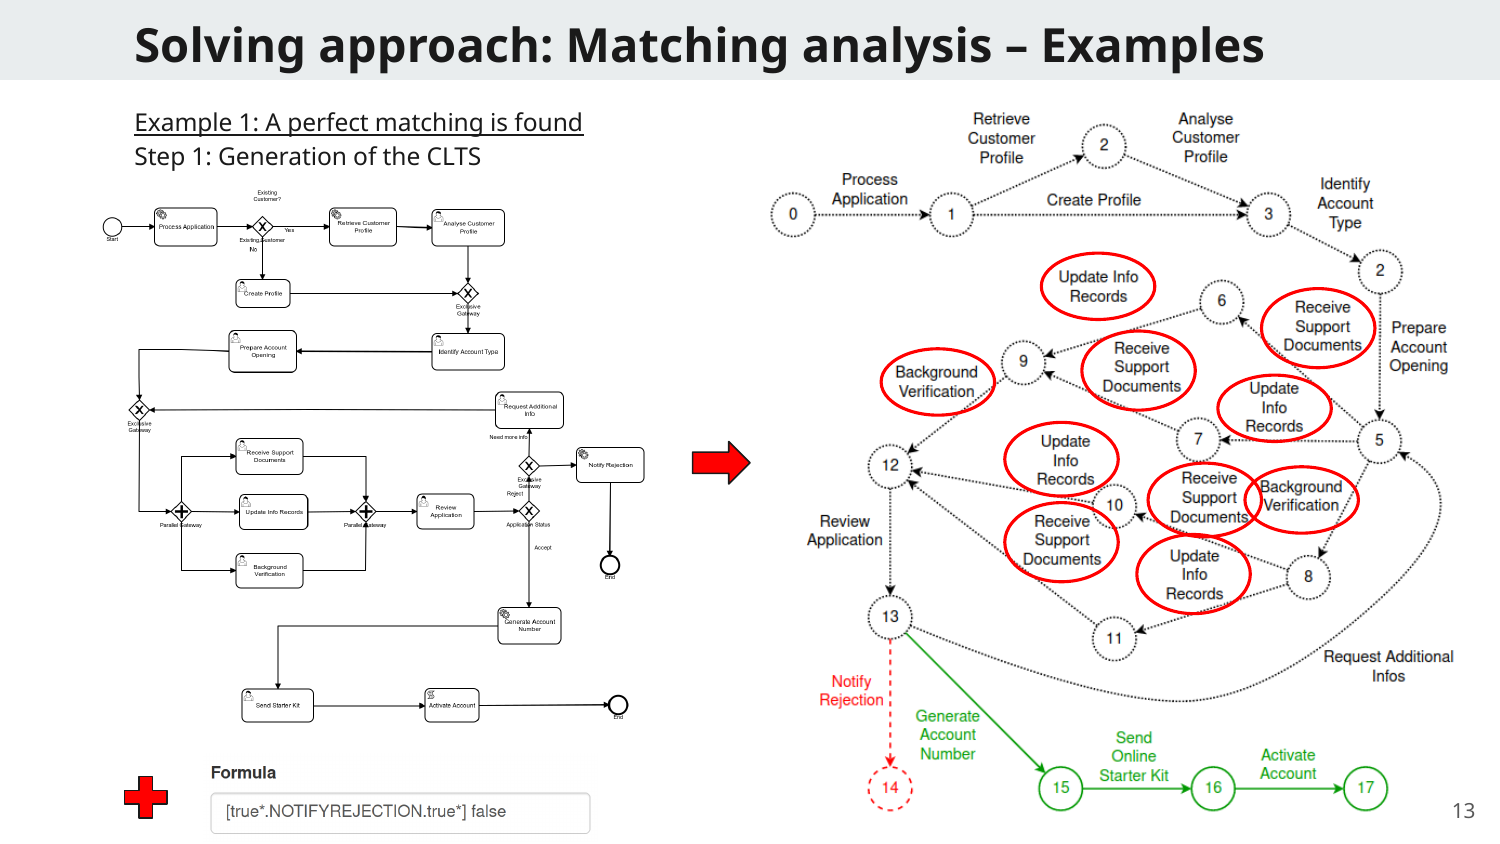

Solving approach: Matching analysis – Examples
# Example 1: A perfect matching is found Step 1: Generation of the CLTS